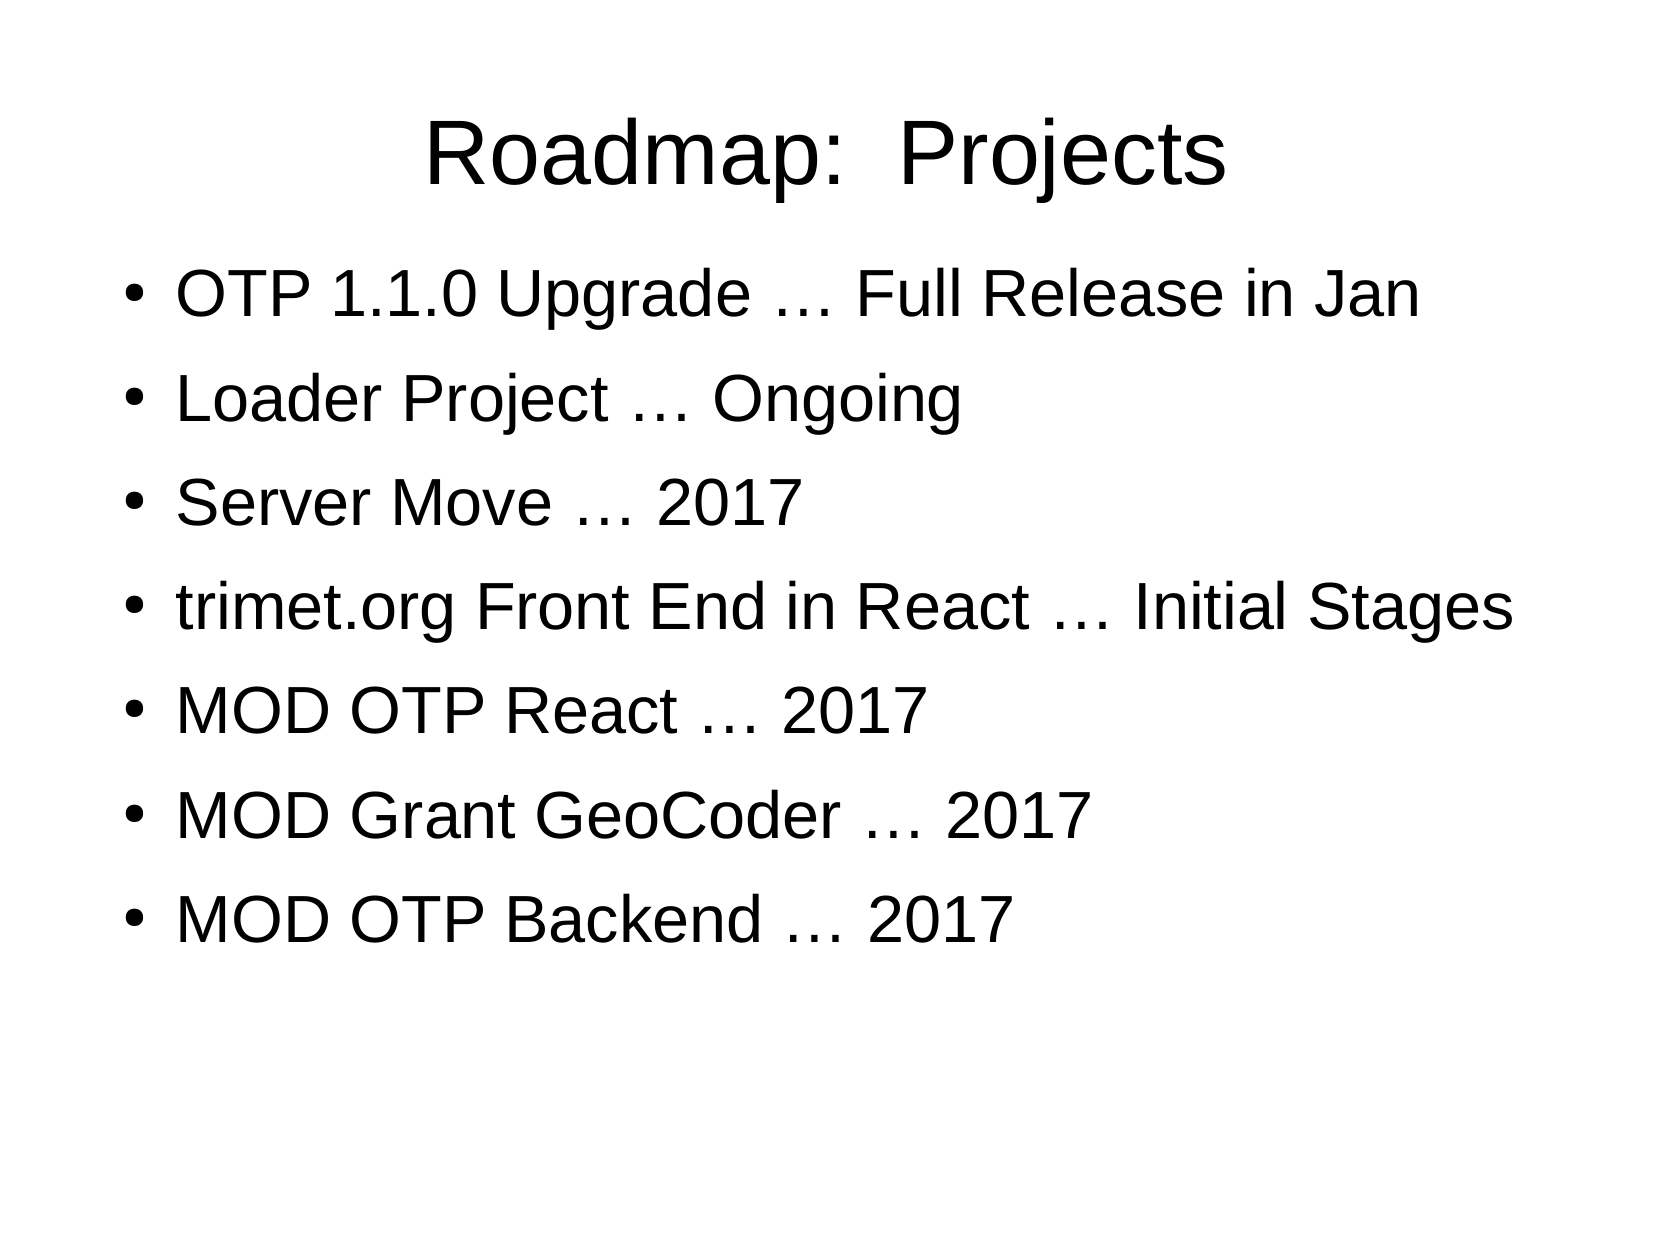

# Roadmap: Projects
OTP 1.1.0 Upgrade … Full Release in Jan
Loader Project … Ongoing
Server Move … 2017
trimet.org Front End in React … Initial Stages
MOD OTP React … 2017
MOD Grant GeoCoder … 2017
MOD OTP Backend … 2017